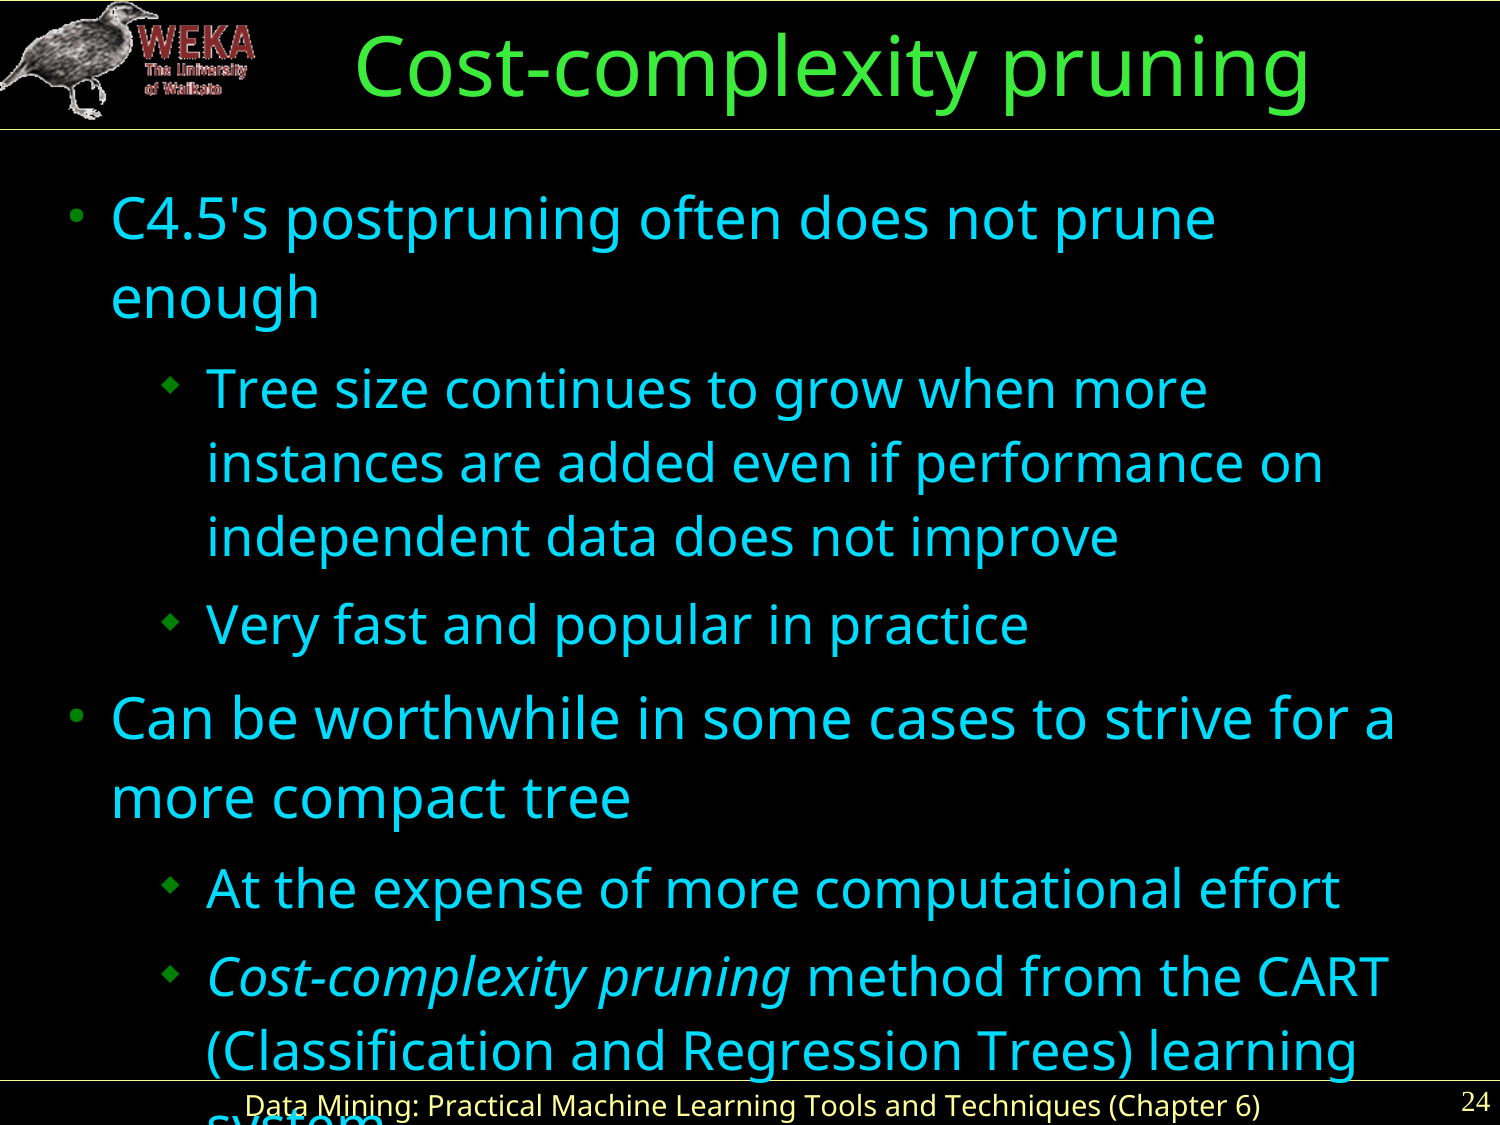

# Cost-complexity pruning
C4.5's postpruning often does not prune enough
Tree size continues to grow when more instances are added even if performance on independent data does not improve
Very fast and popular in practice
Can be worthwhile in some cases to strive for a more compact tree
At the expense of more computational effort
Cost-complexity pruning method from the CART (Classification and Regression Trees) learning system
Data Mining: Practical Machine Learning Tools and Techniques (Chapter 6)
24